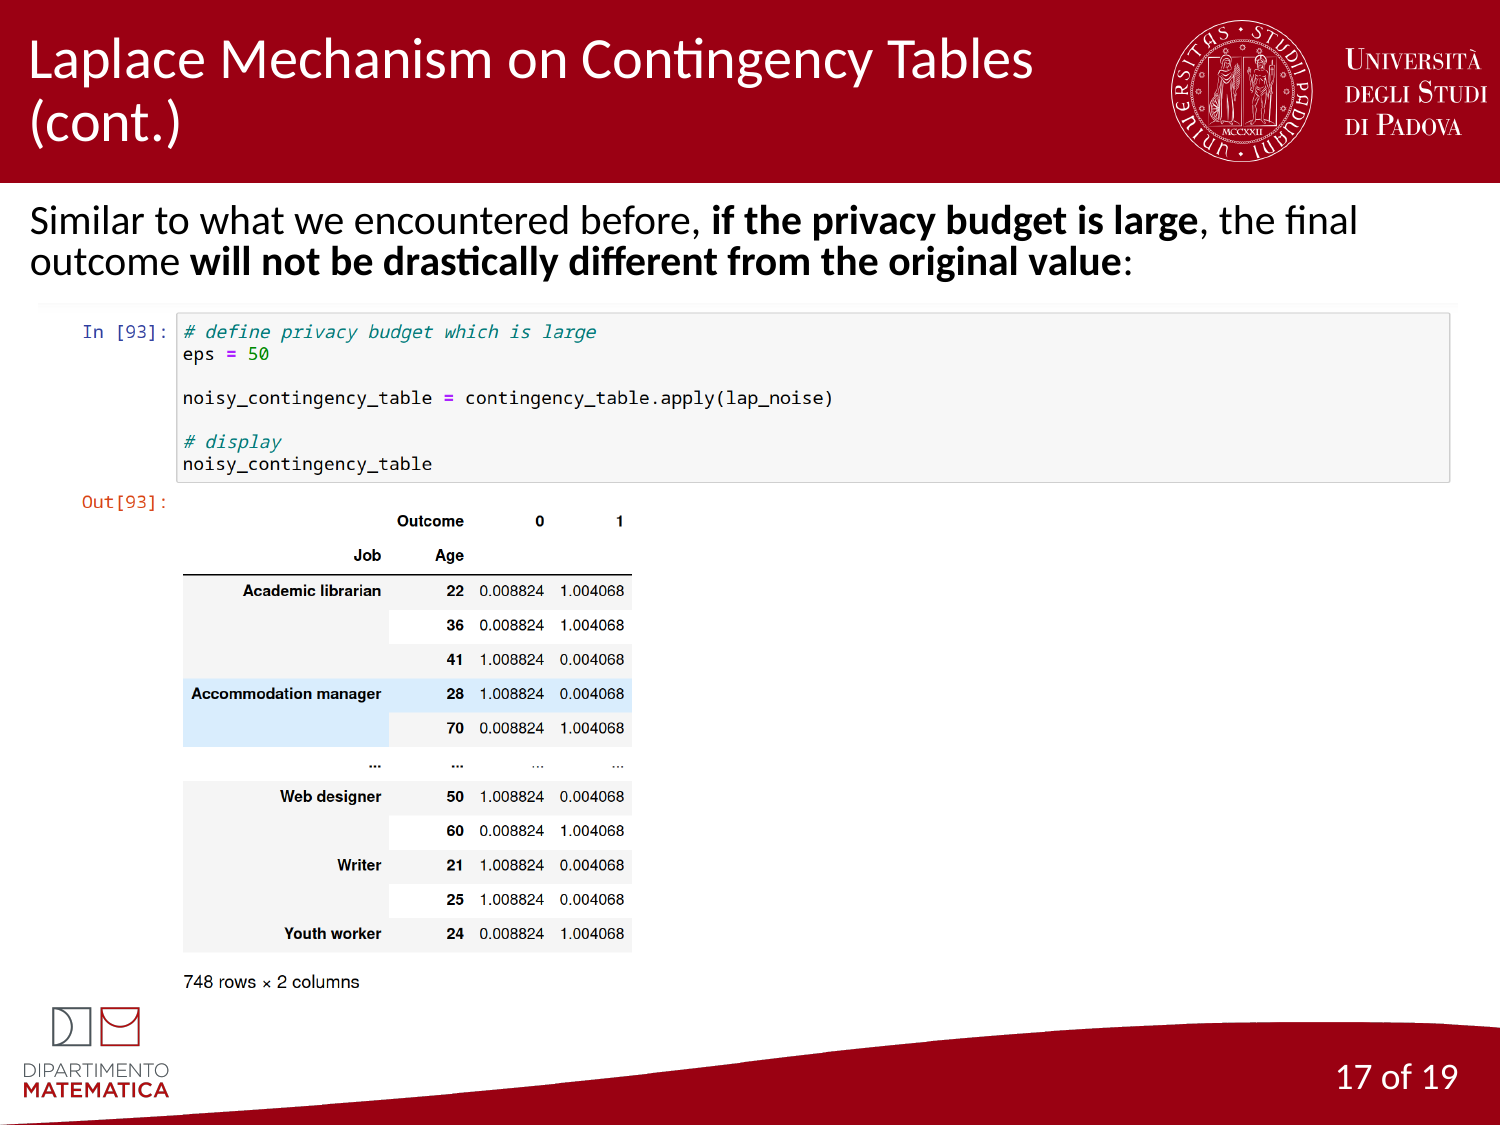

# Laplace Mechanism on Contingency Tables 	 (cont.)
Similar to what we encountered before, if the privacy budget is large, the final outcome will not be drastically different from the original value:
 of 19